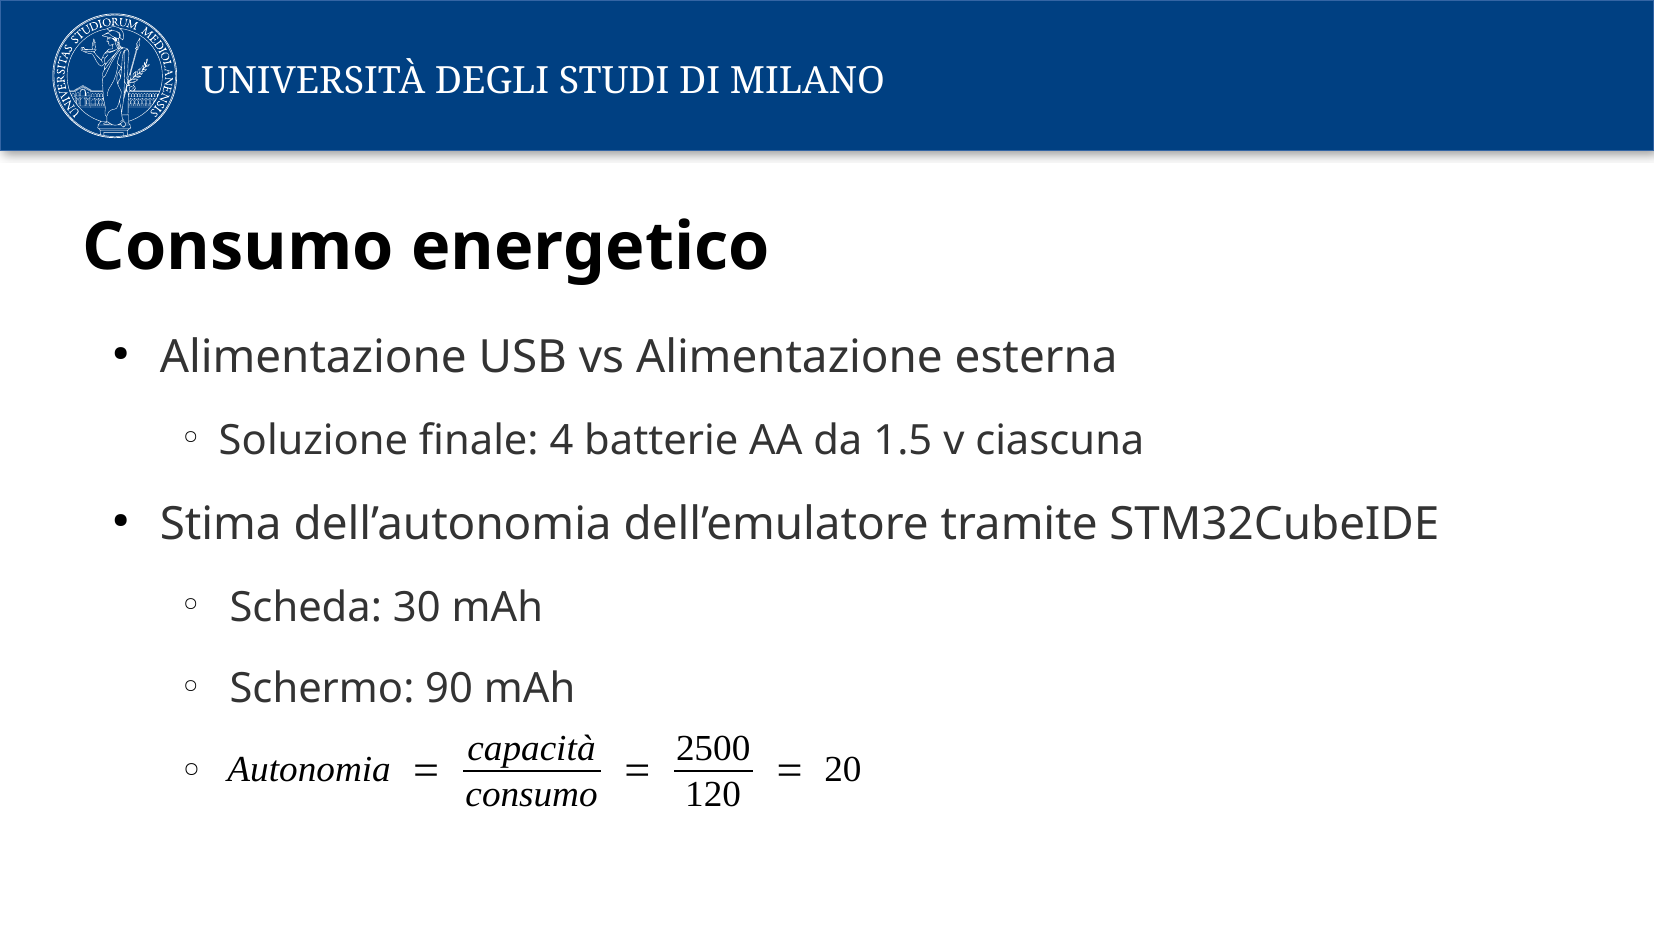

UNIVERSITÀ DEGLI STUDI DI MILANO
# Consumo energetico
 Alimentazione USB vs Alimentazione esterna
Soluzione finale: 4 batterie AA da 1.5 v ciascuna
 Stima dell’autonomia dell’emulatore tramite STM32CubeIDE
 Scheda: 30 mAh
 Schermo: 90 mAh